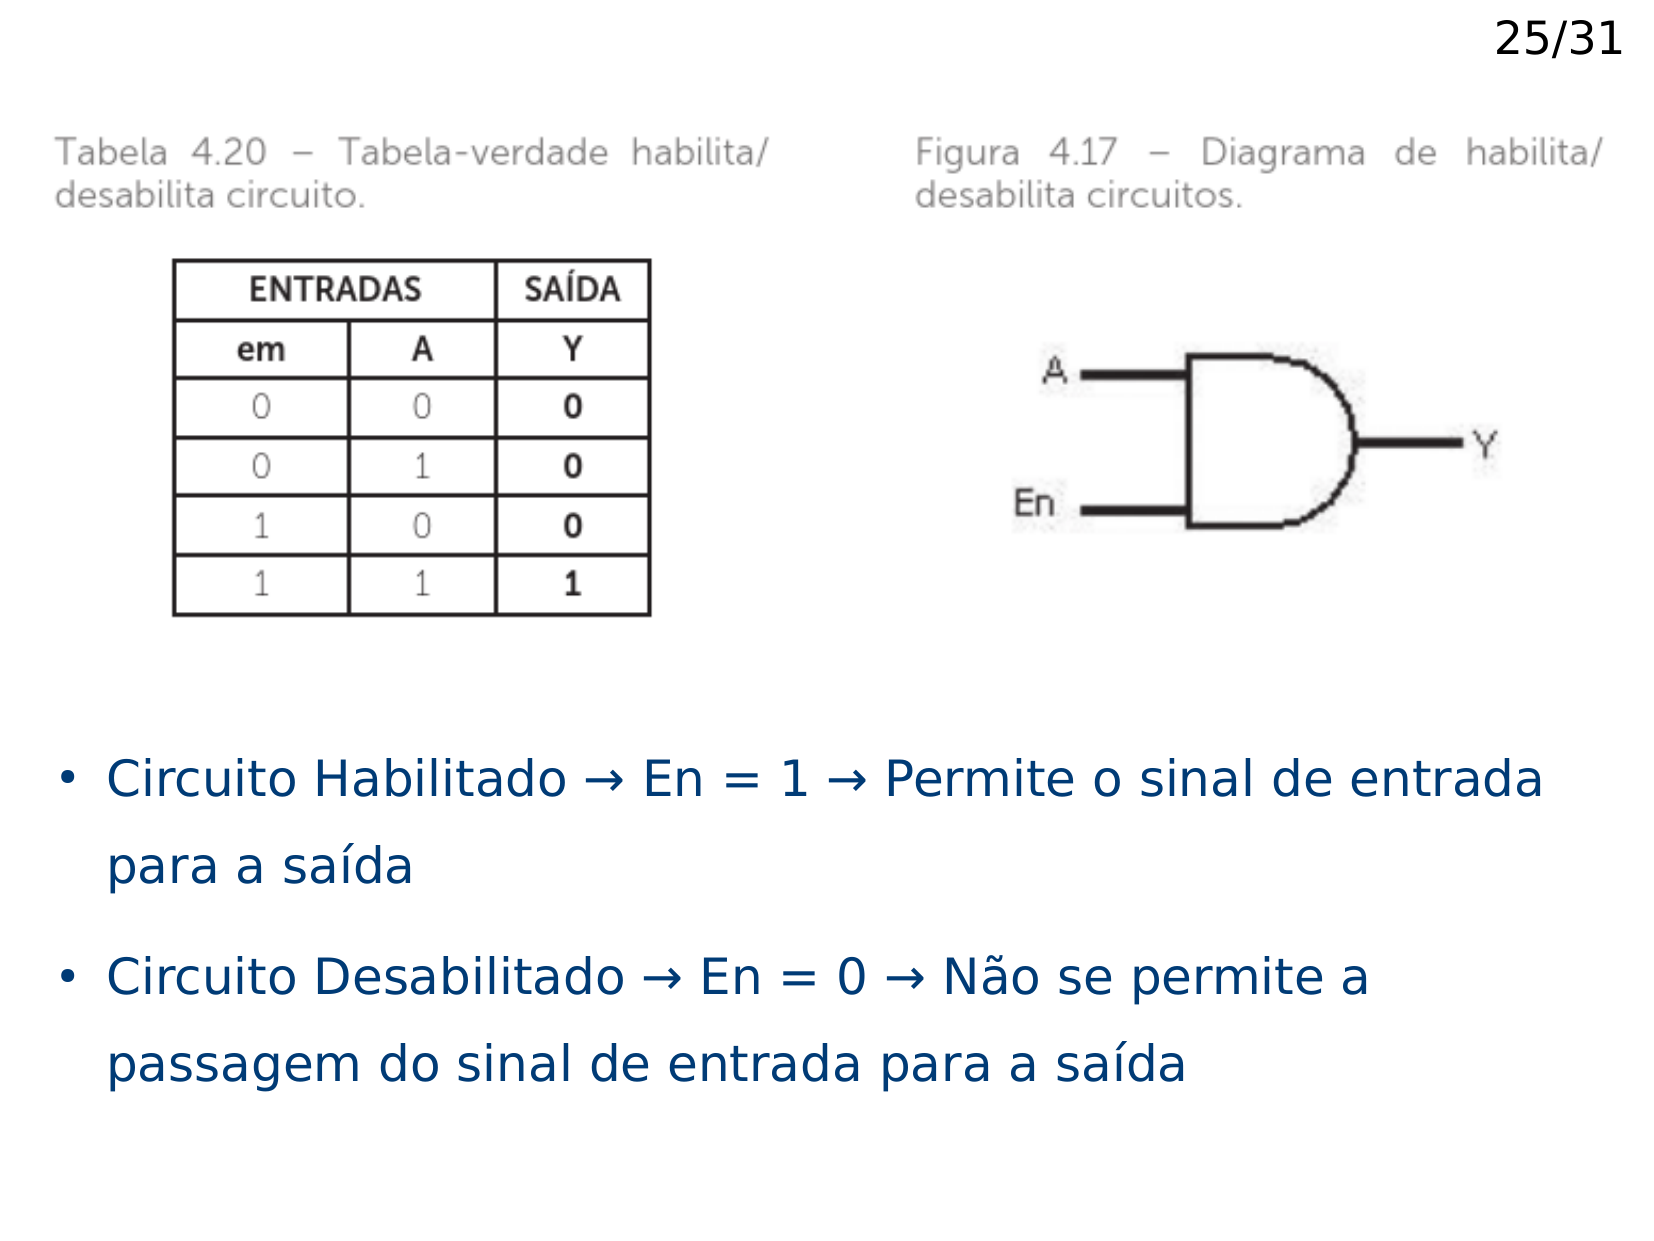

25
#
Circuito Habilitado → En = 1 → Permite o sinal de entrada para a saída
Circuito Desabilitado → En = 0 → Não se permite a passagem do sinal de entrada para a saída